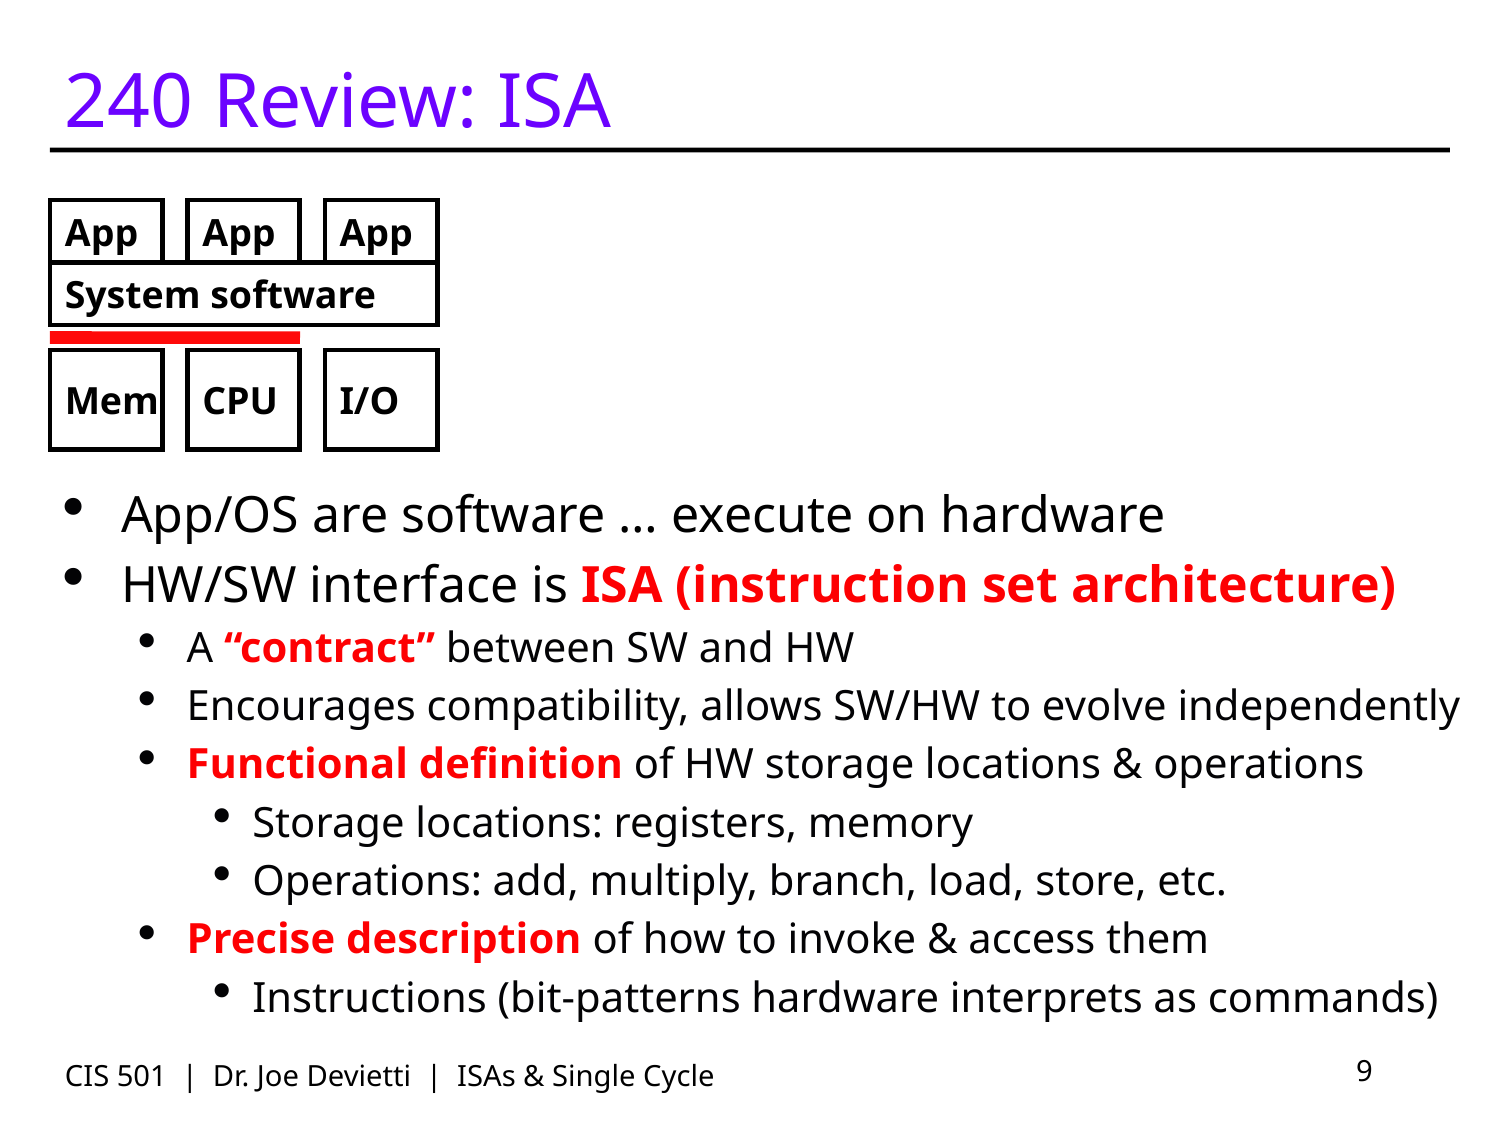

240 Review: ISA
App
App
App
System software
Mem
CPU
I/O
App/OS are software … execute on hardware
HW/SW interface is ISA (instruction set architecture)
A “contract” between SW and HW
Encourages compatibility, allows SW/HW to evolve independently
Functional definition of HW storage locations & operations
Storage locations: registers, memory
Operations: add, multiply, branch, load, store, etc.
Precise description of how to invoke & access them
Instructions (bit-patterns hardware interprets as commands)
CIS 501 | Dr. Joe Devietti | ISAs & Single Cycle